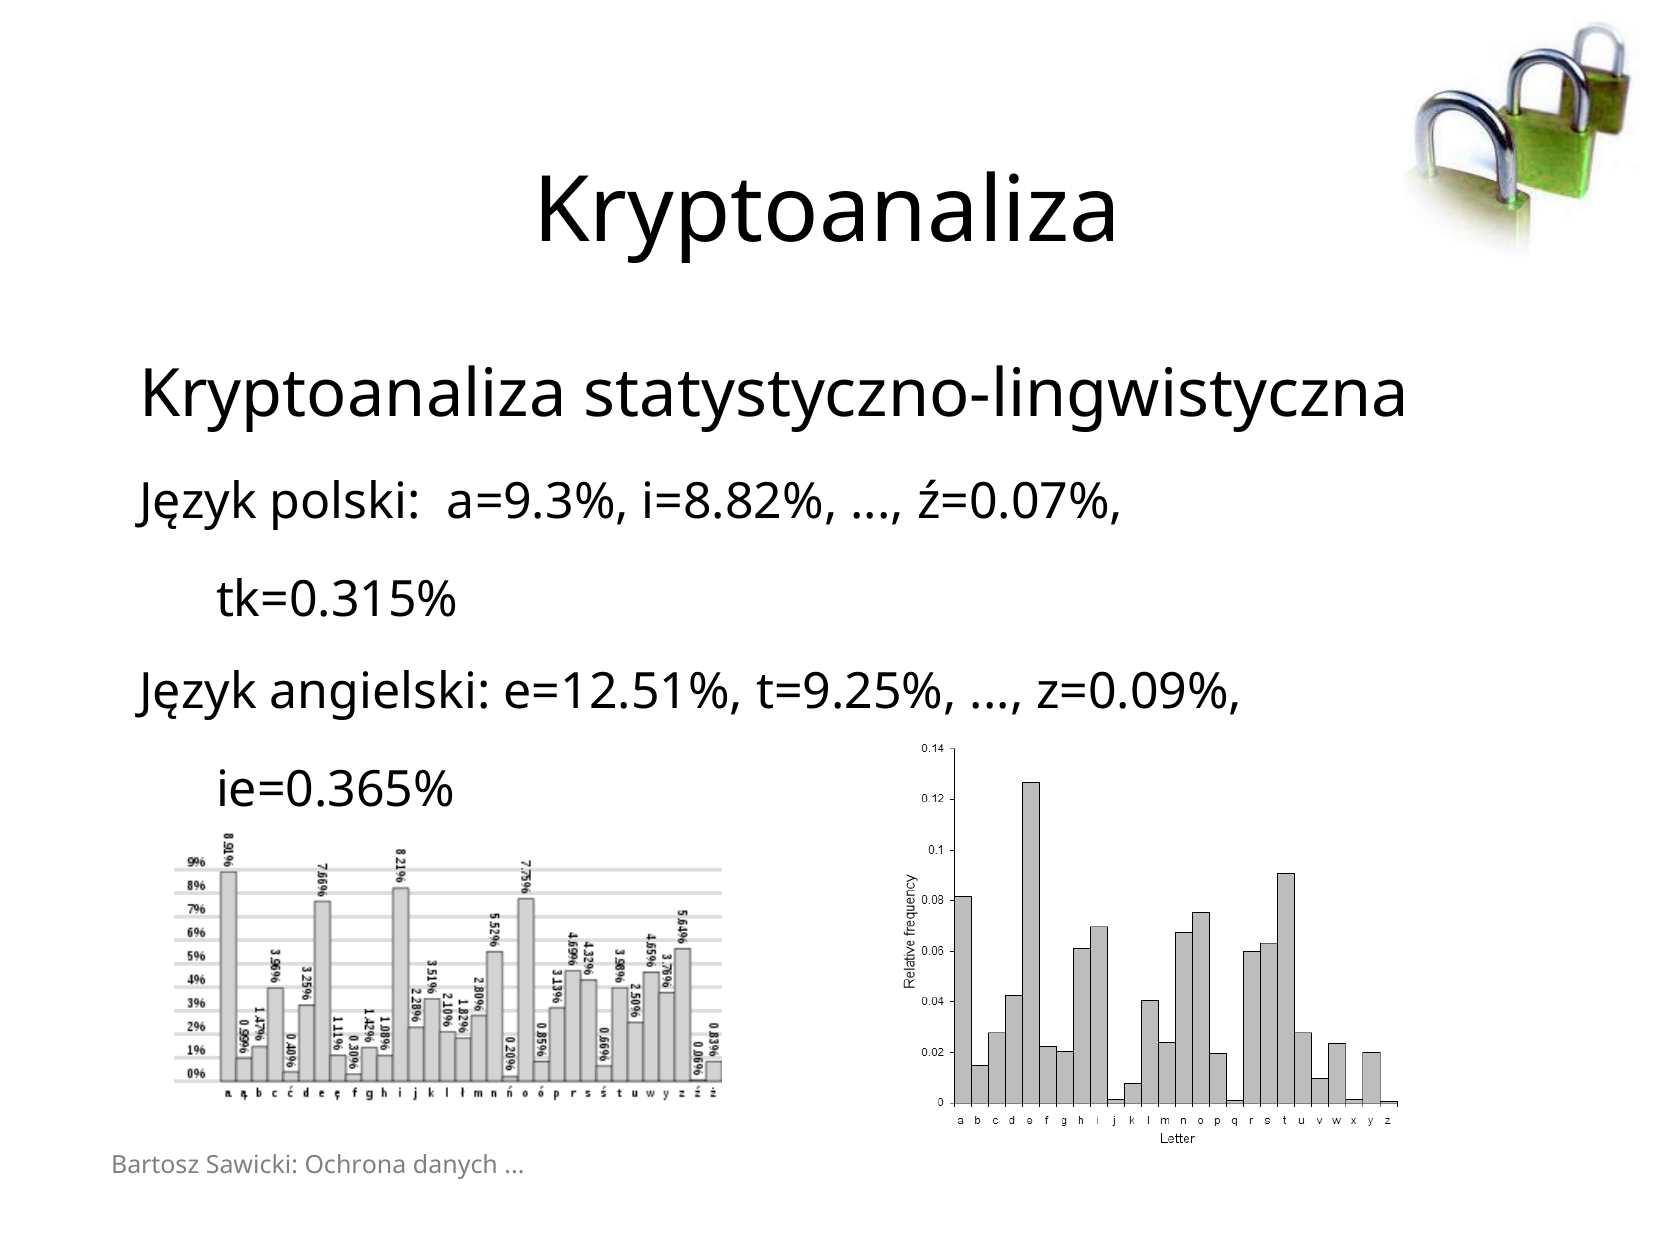

# Kryptoanaliza
Kryptoanaliza statystyczno-lingwistyczna
Język polski: a=9.3%, i=8.82%, ..., ź=0.07%,
tk=0.315%
Język angielski: e=12.51%, t=9.25%, ..., z=0.09%,
ie=0.365%